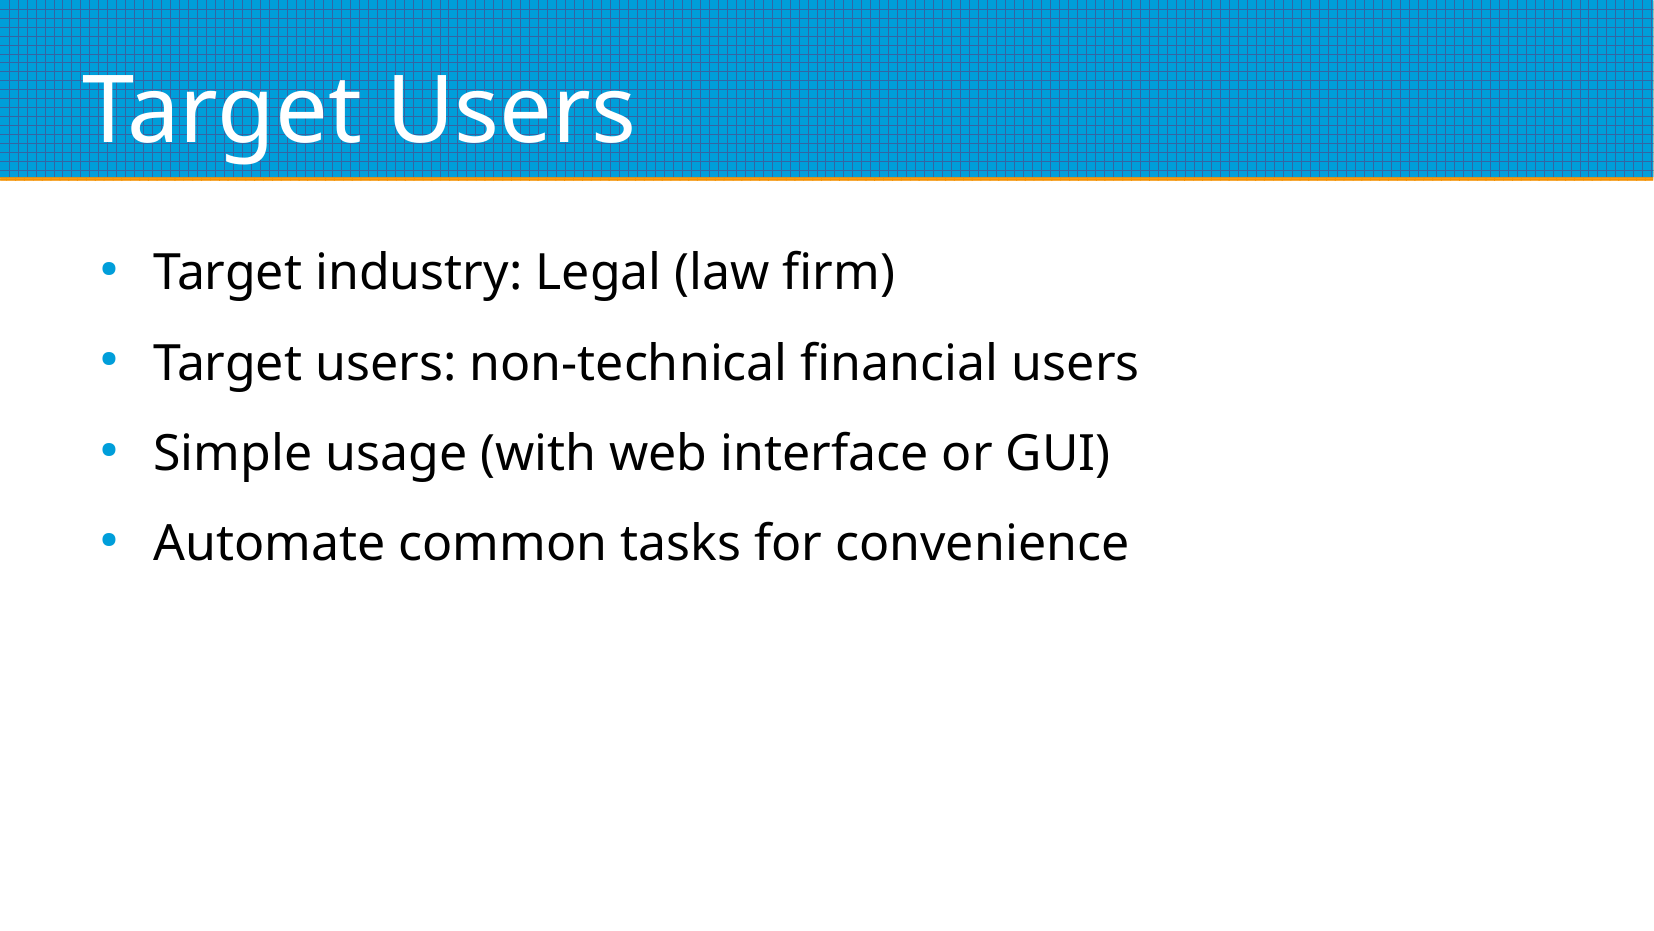

# Target Users
Target industry: Legal (law firm)
Target users: non-technical financial users
Simple usage (with web interface or GUI)
Automate common tasks for convenience